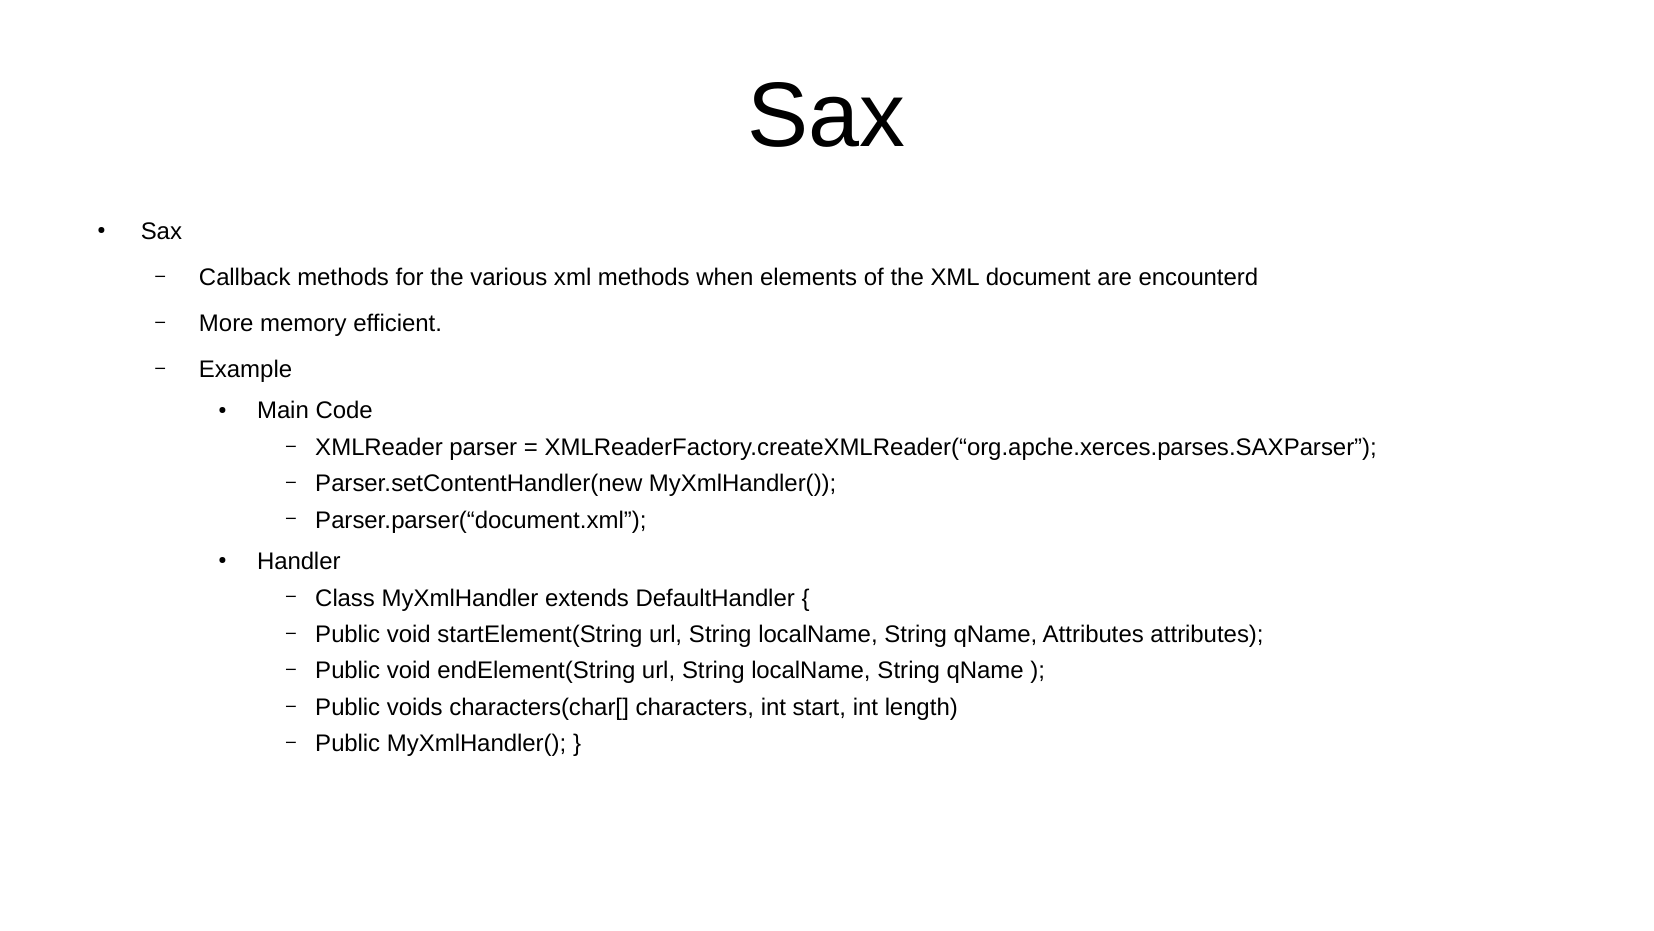

# Sax
Sax
Callback methods for the various xml methods when elements of the XML document are encounterd
More memory efficient.
Example
Main Code
XMLReader parser = XMLReaderFactory.createXMLReader(“org.apche.xerces.parses.SAXParser”);
Parser.setContentHandler(new MyXmlHandler());
Parser.parser(“document.xml”);
Handler
Class MyXmlHandler extends DefaultHandler {
Public void startElement(String url, String localName, String qName, Attributes attributes);
Public void endElement(String url, String localName, String qName );
Public voids characters(char[] characters, int start, int length)
Public MyXmlHandler(); }